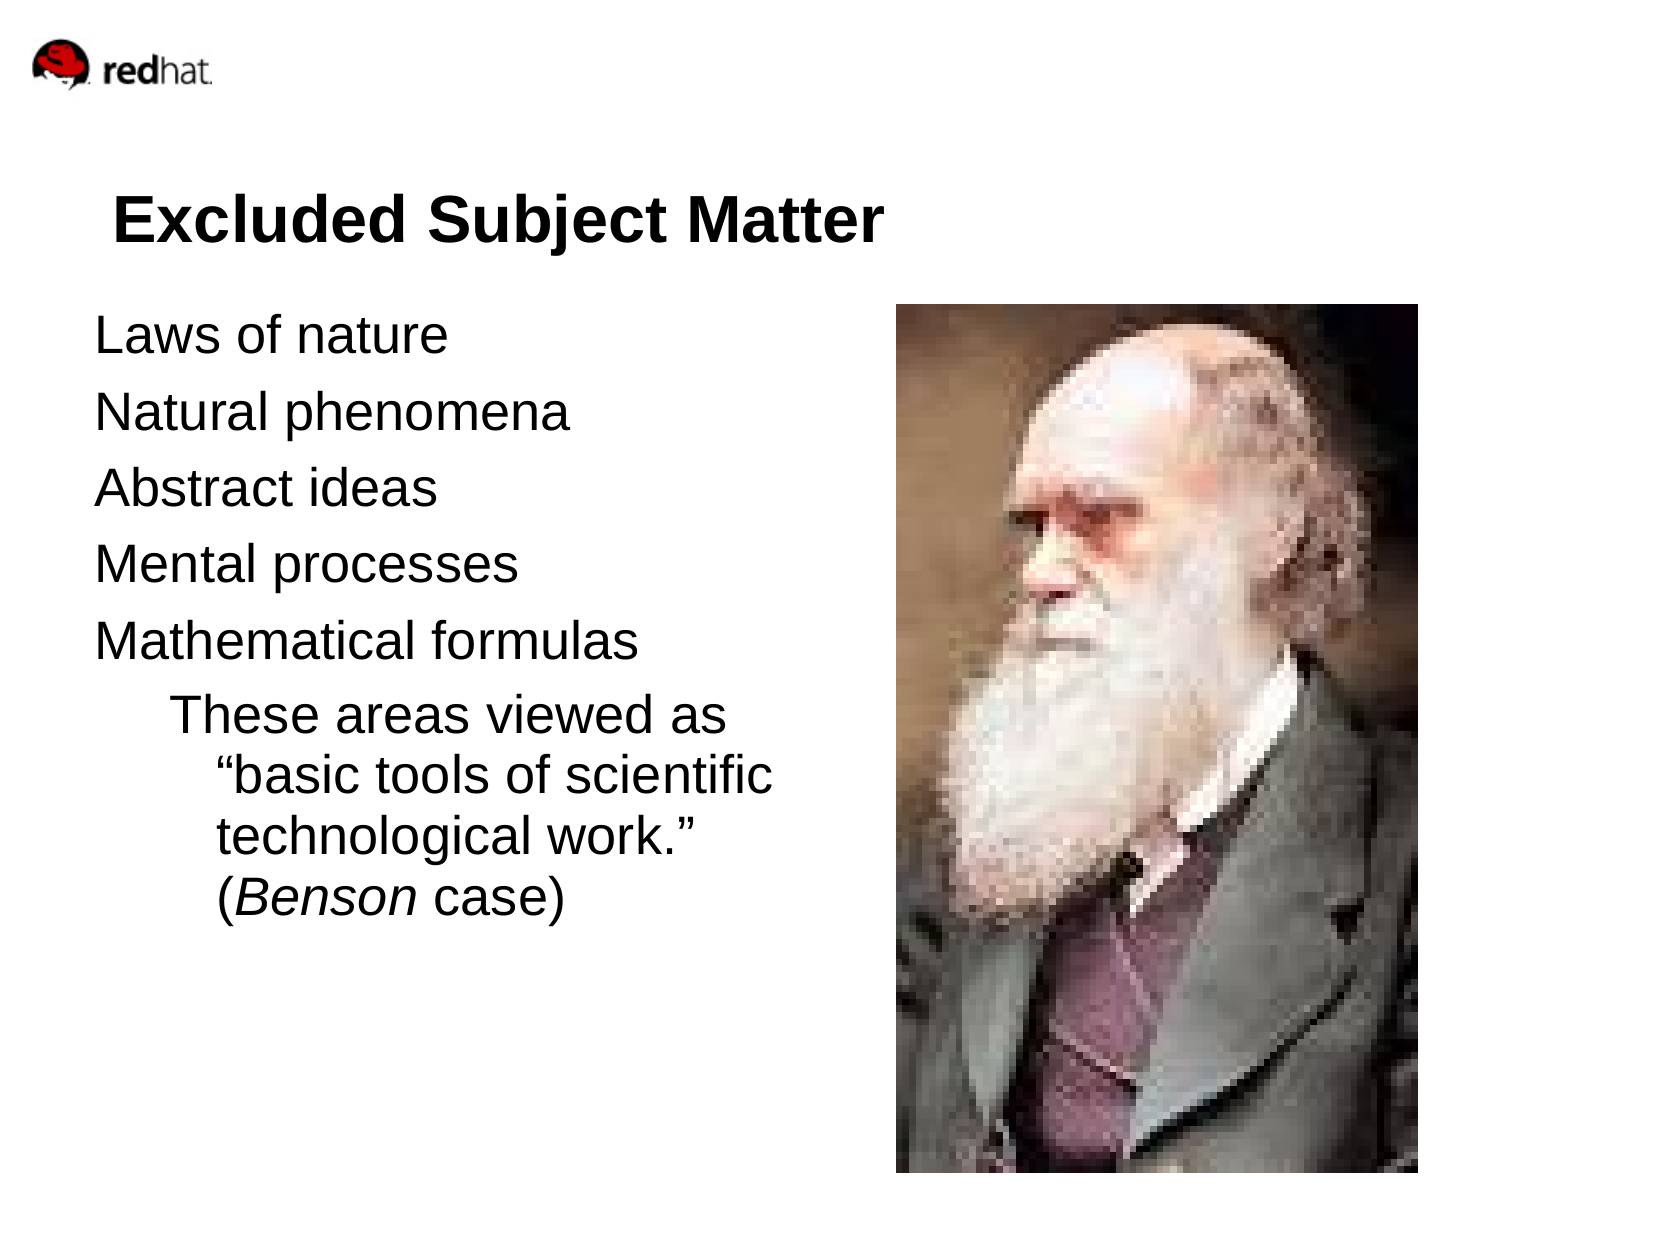

# Excluded Subject Matter
Laws of nature
Natural phenomena
Abstract ideas
Mental processes
Mathematical formulas
These areas viewed as “basic tools of scientific technological work.” (Benson case)